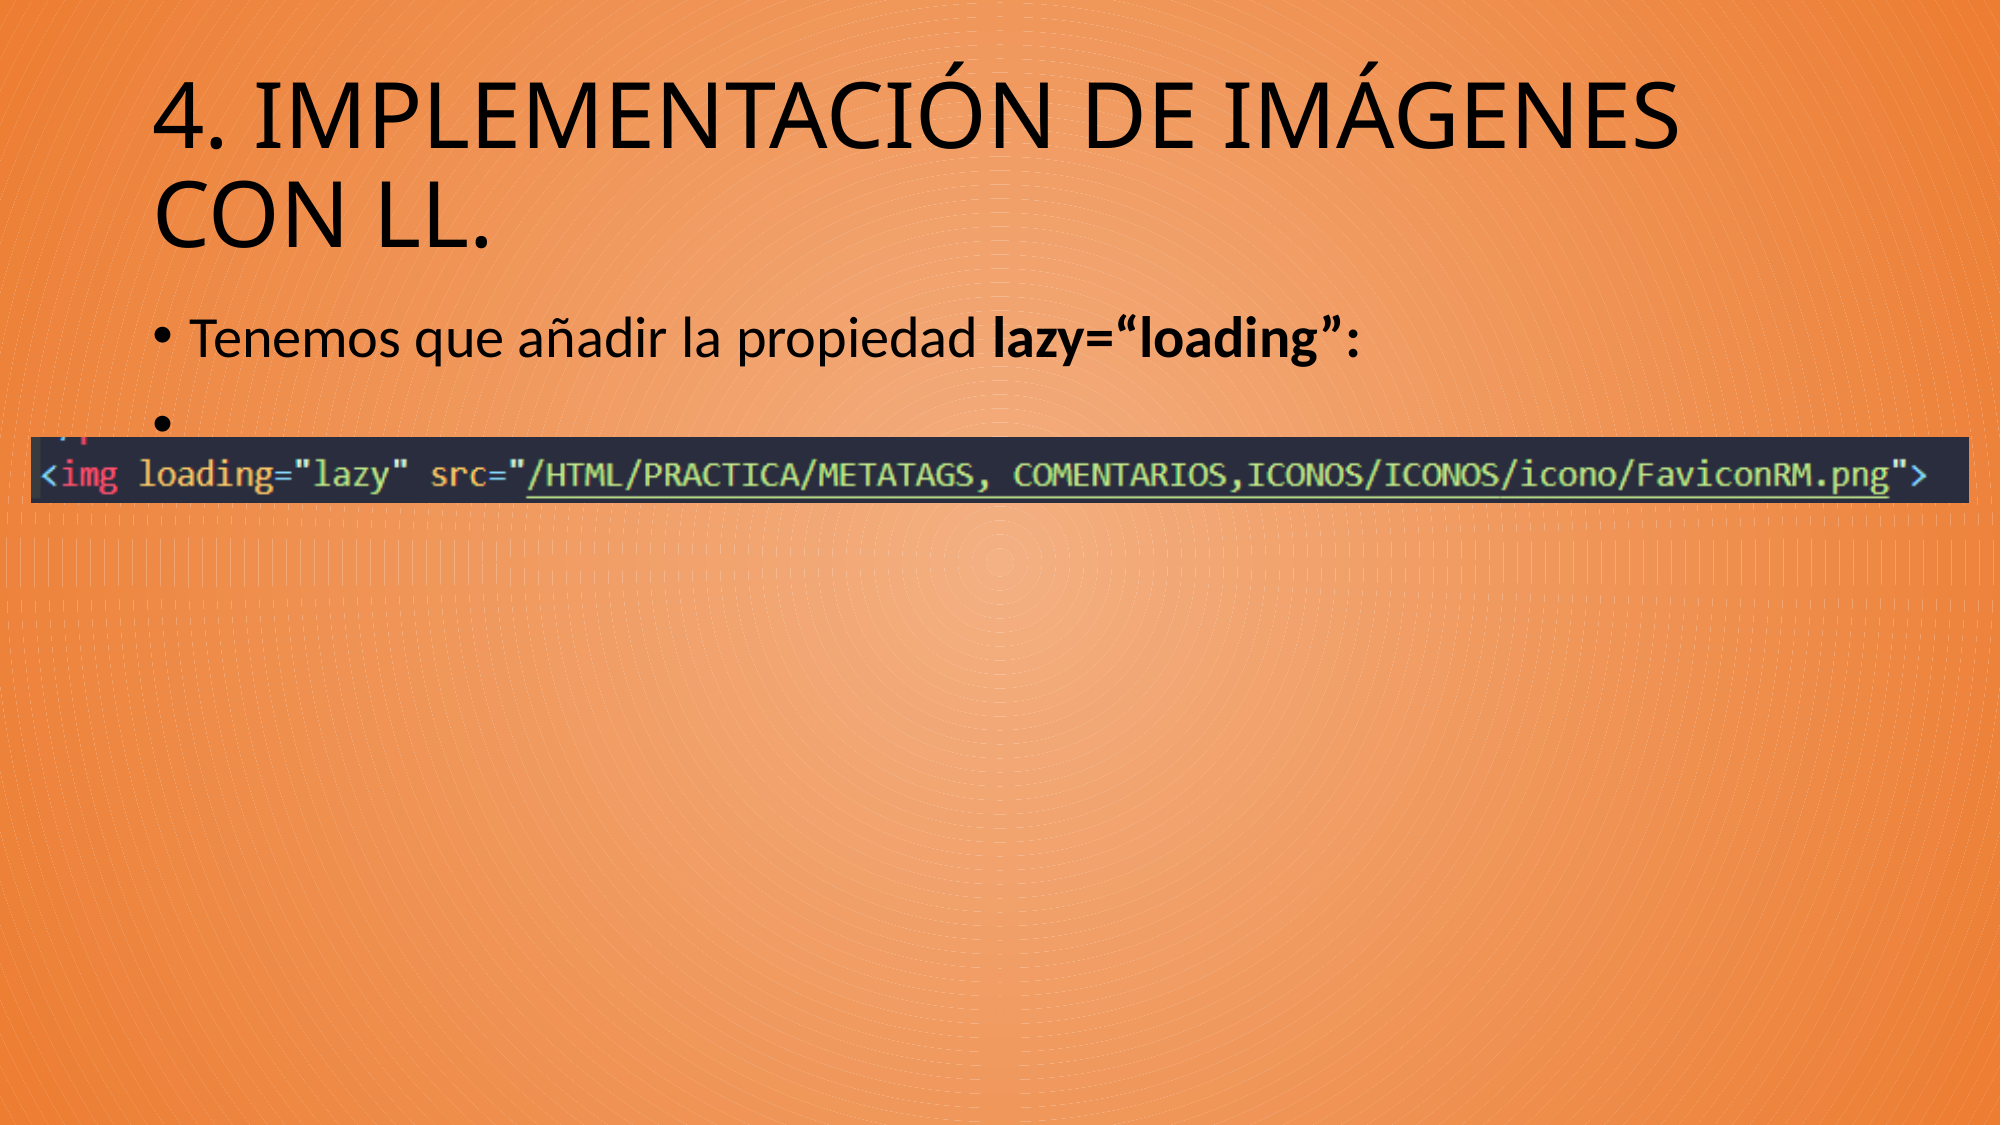

# 4. IMPLEMENTACIÓN DE IMÁGENES CON LL.
Tenemos que añadir la propiedad lazy=“loading”: